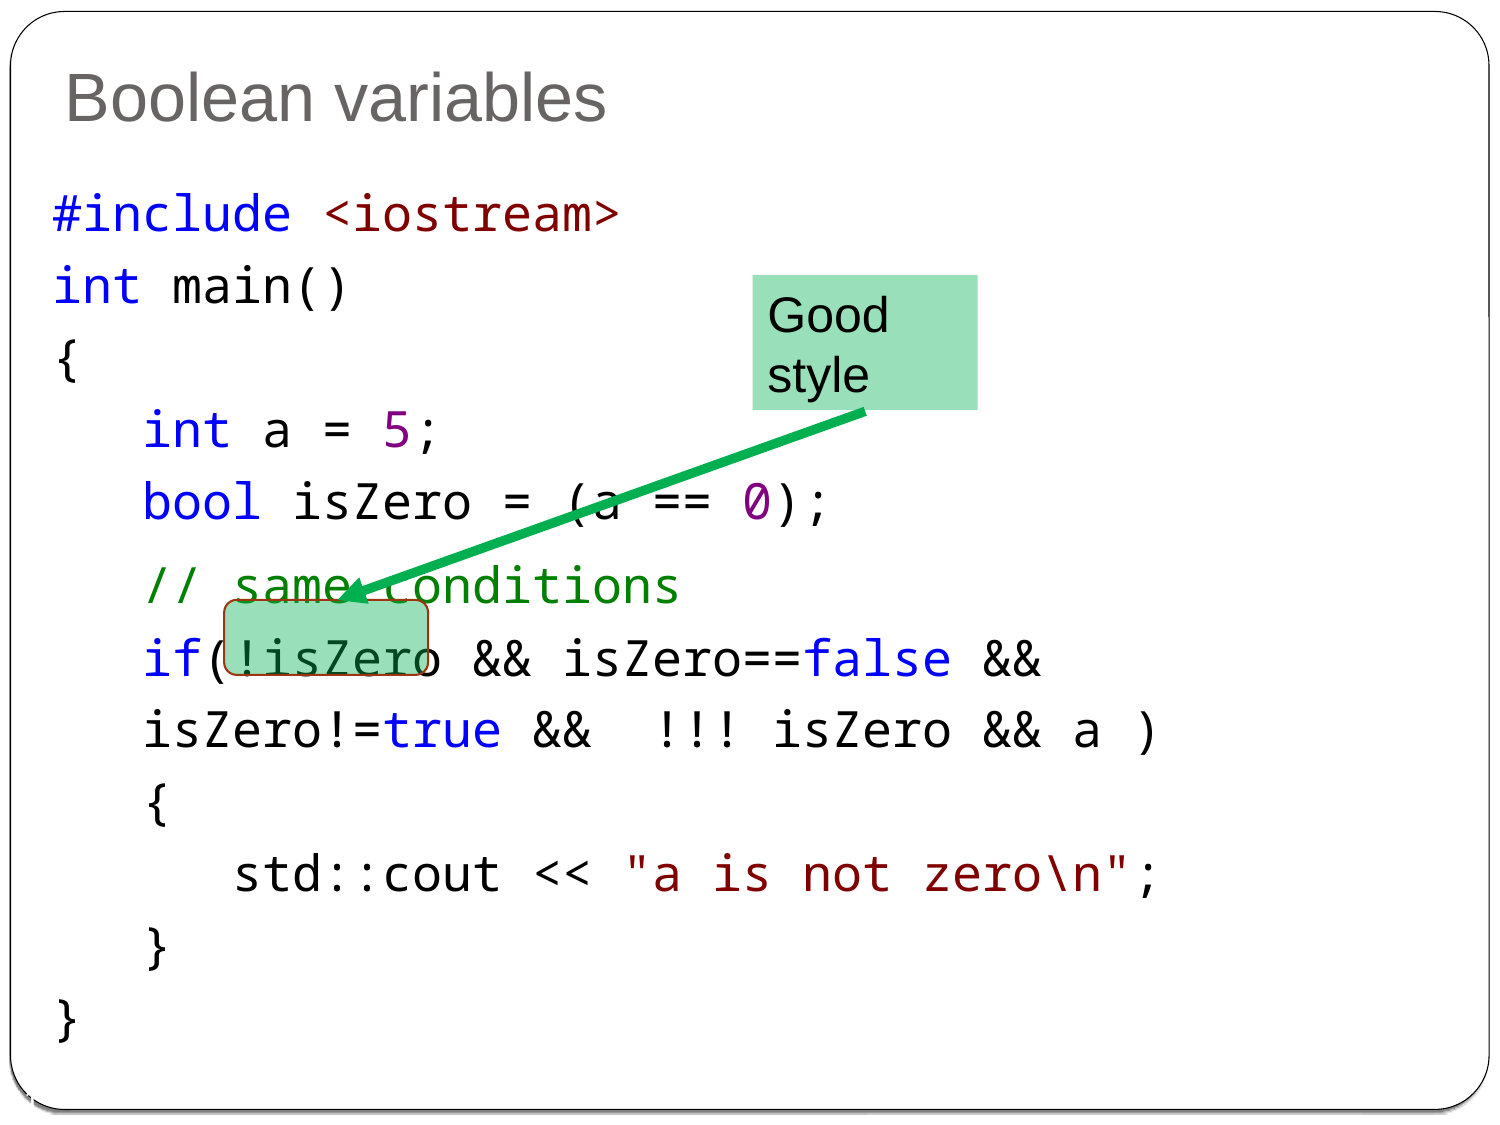

# Boolean variables
#include <iostream>
int main()
{
   int a = 5;
   bool isZero = (a == 0);
 // same conditions
   if(!isZero && isZero==false &&
   isZero!=true && !!! isZero && a )
 {
      std::cout << "a is not zero\n";
   }
}
Good style